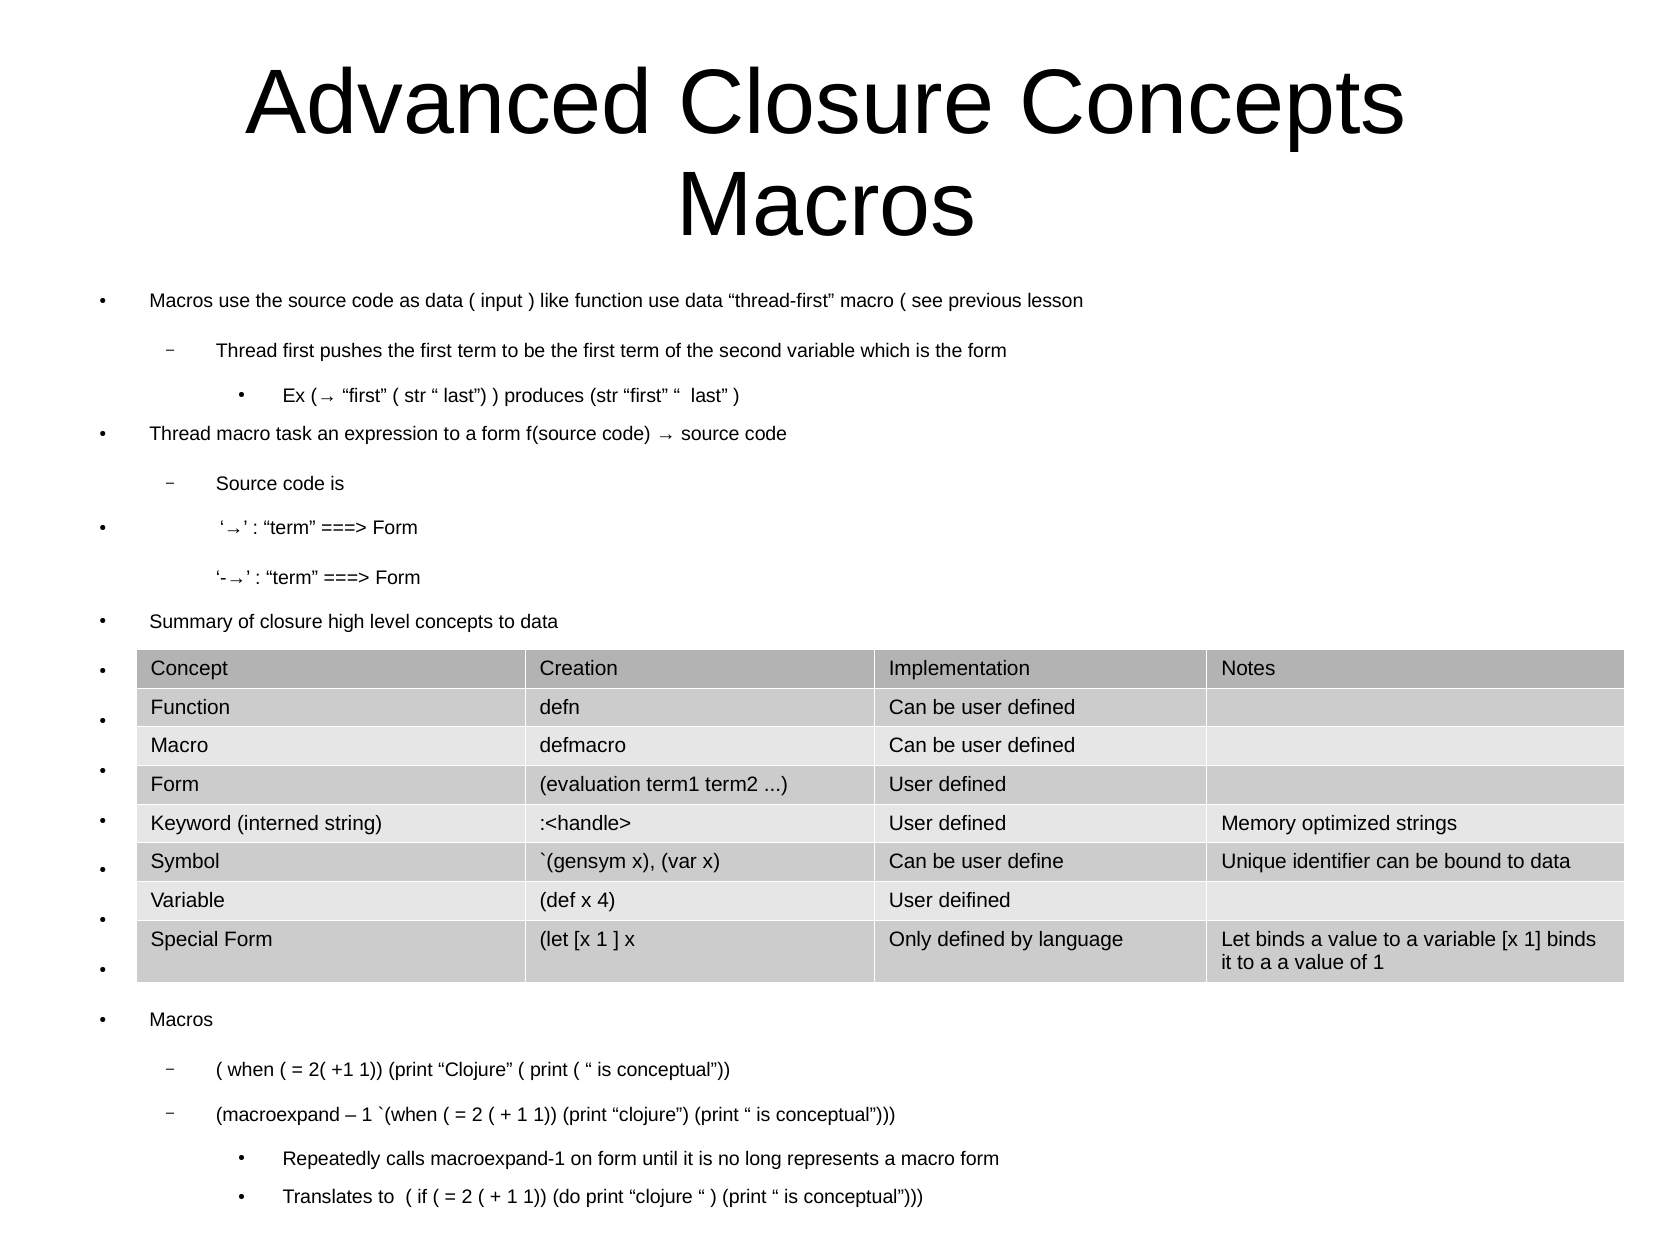

# Advanced Closure Concepts Macros
Macros use the source code as data ( input ) like function use data “thread-first” macro ( see previous lesson
Thread first pushes the first term to be the first term of the second variable which is the form
Ex (→ “first” ( str “ last”) ) produces (str “first” “ last” )
Thread macro task an expression to a form f(source code) → source code
Source code is
 	‘→’ : “term” ===> Form
‘-→’ : “term” ===> Form
Summary of closure high level concepts to data
Macros
( when ( = 2( +1 1)) (print “Clojure” ( print ( “ is conceptual”))
(macroexpand – 1 `(when ( = 2 ( + 1 1)) (print “clojure”) (print “ is conceptual”)))
Repeatedly calls macroexpand-1 on form until it is no long represents a macro form
Translates to ( if ( = 2 ( + 1 1)) (do print “clojure “ ) (print “ is conceptual”)))
| Concept | Creation | Implementation | Notes |
| --- | --- | --- | --- |
| Function | defn | Can be user defined | |
| Macro | defmacro | Can be user defined | |
| Form | (evaluation term1 term2 ...) | User defined | |
| Keyword (interned string) | :<handle> | User defined | Memory optimized strings |
| Symbol | `(gensym x), (var x) | Can be user define | Unique identifier can be bound to data |
| Variable | (def x 4) | User deifined | |
| Special Form | (let [x 1 ] x | Only defined by language | Let binds a value to a variable [x 1] binds it to a a value of 1 |